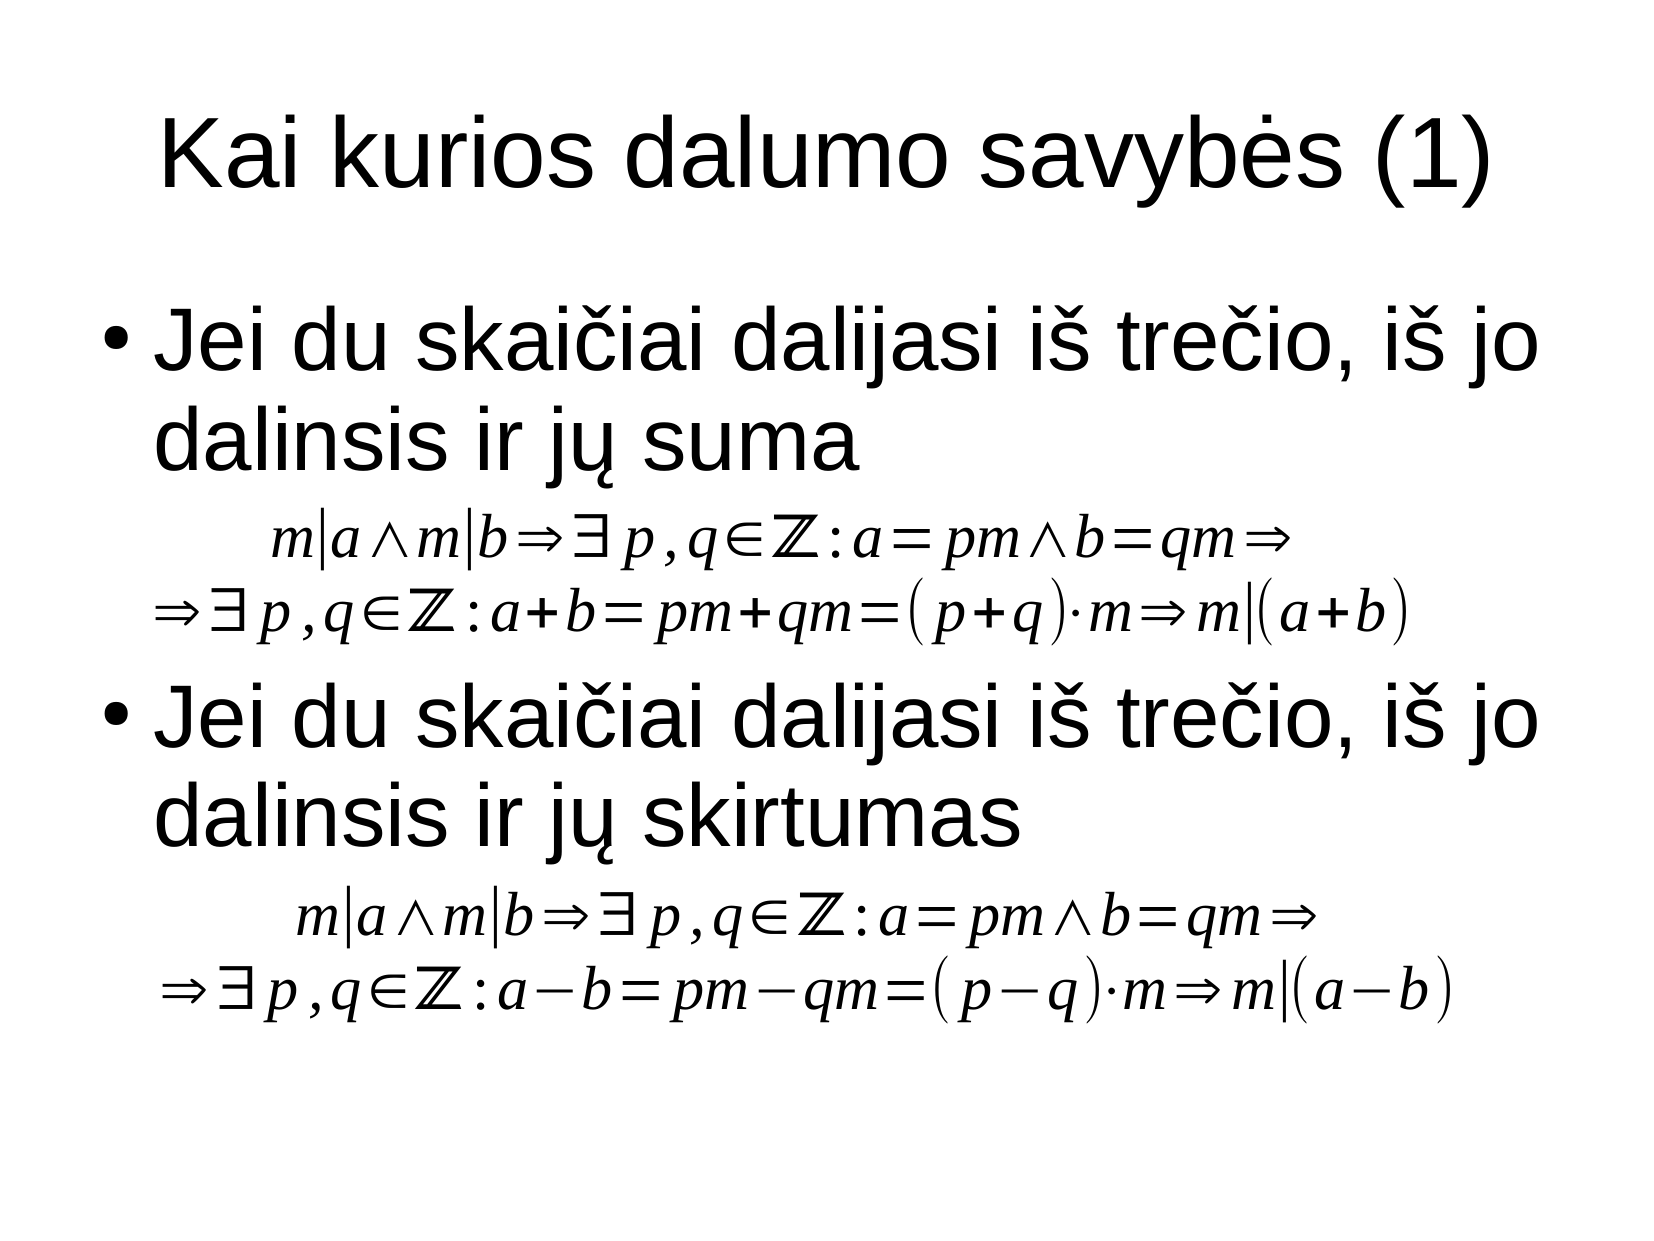

# Kai kurios dalumo savybės (1)
Jei du skaičiai dalijasi iš trečio, iš jo dalinsis ir jų suma
Jei du skaičiai dalijasi iš trečio, iš jo dalinsis ir jų skirtumas